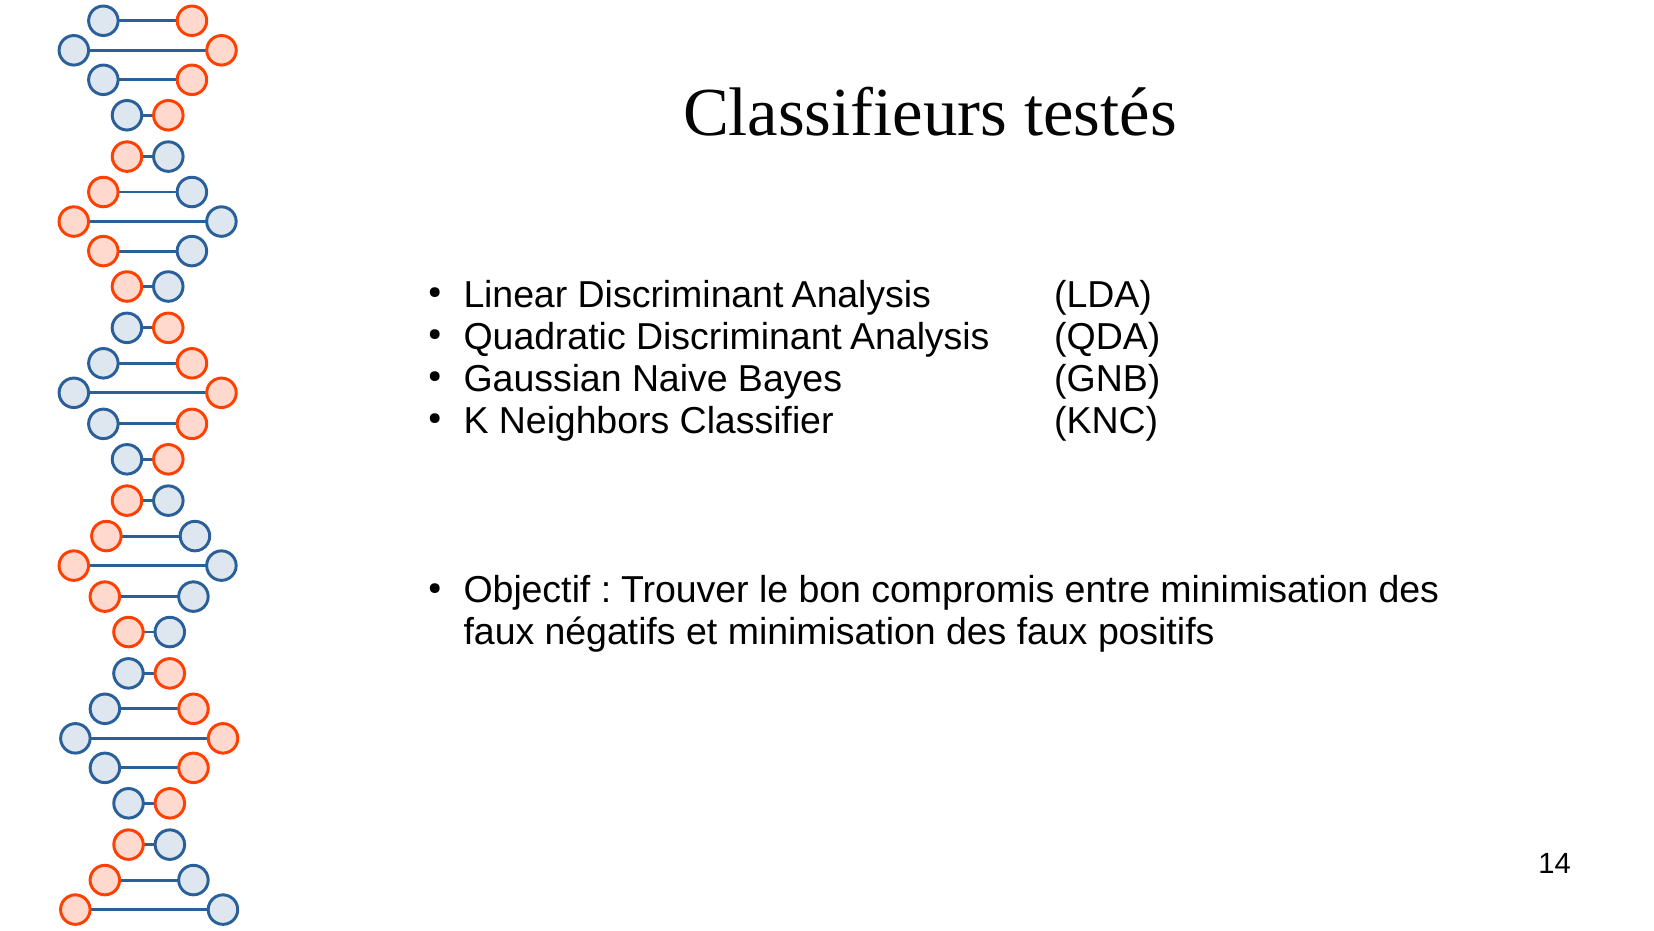

# Classifieurs testés
Linear Discriminant Analysis 		(LDA)
Quadratic Discriminant Analysis 	(QDA)
Gaussian Naive Bayes 			(GNB)
K Neighbors Classifier 			(KNC)
Objectif : Trouver le bon compromis entre minimisation des faux négatifs et minimisation des faux positifs
14